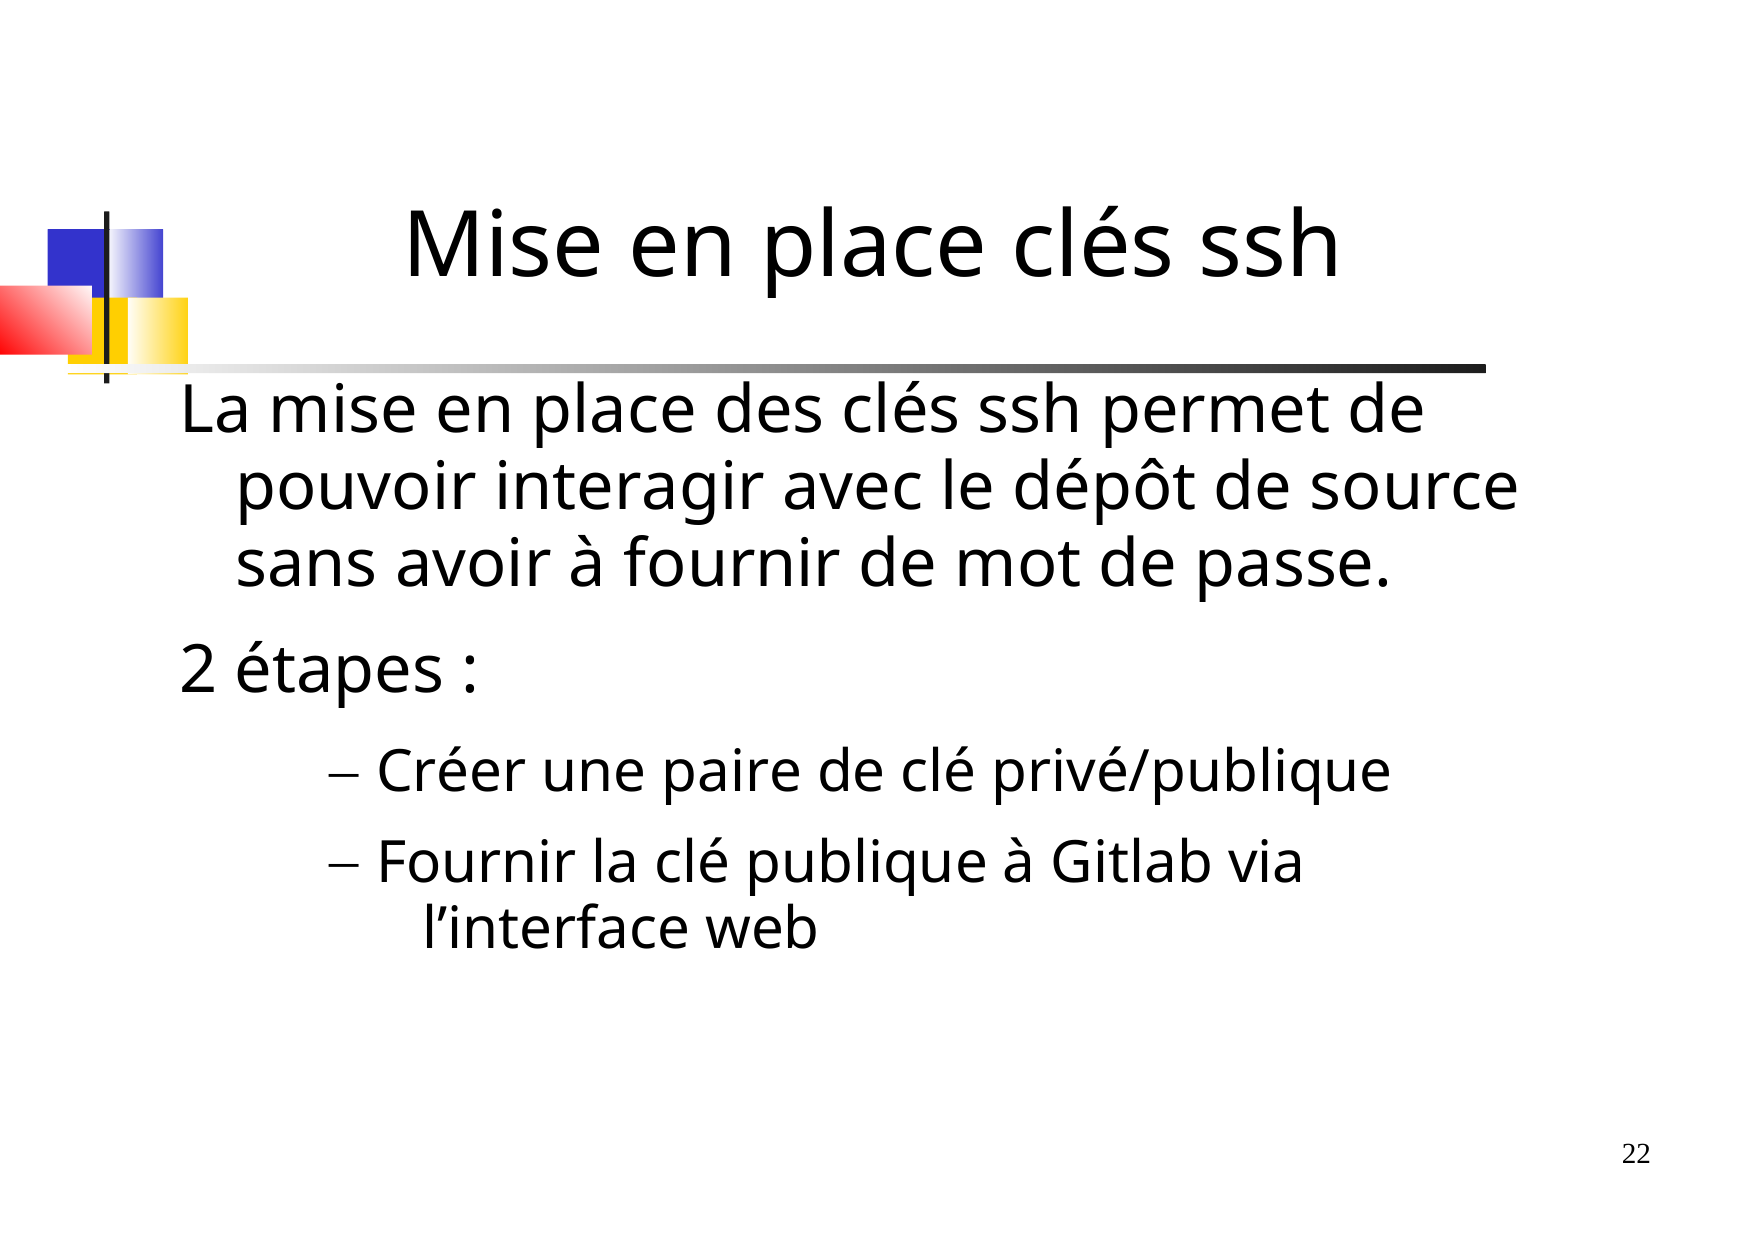

# Mise en place clés ssh
La mise en place des clés ssh permet de pouvoir interagir avec le dépôt de source sans avoir à fournir de mot de passe.
2 étapes :
Créer une paire de clé privé/publique
Fournir la clé publique à Gitlab via l’interface web